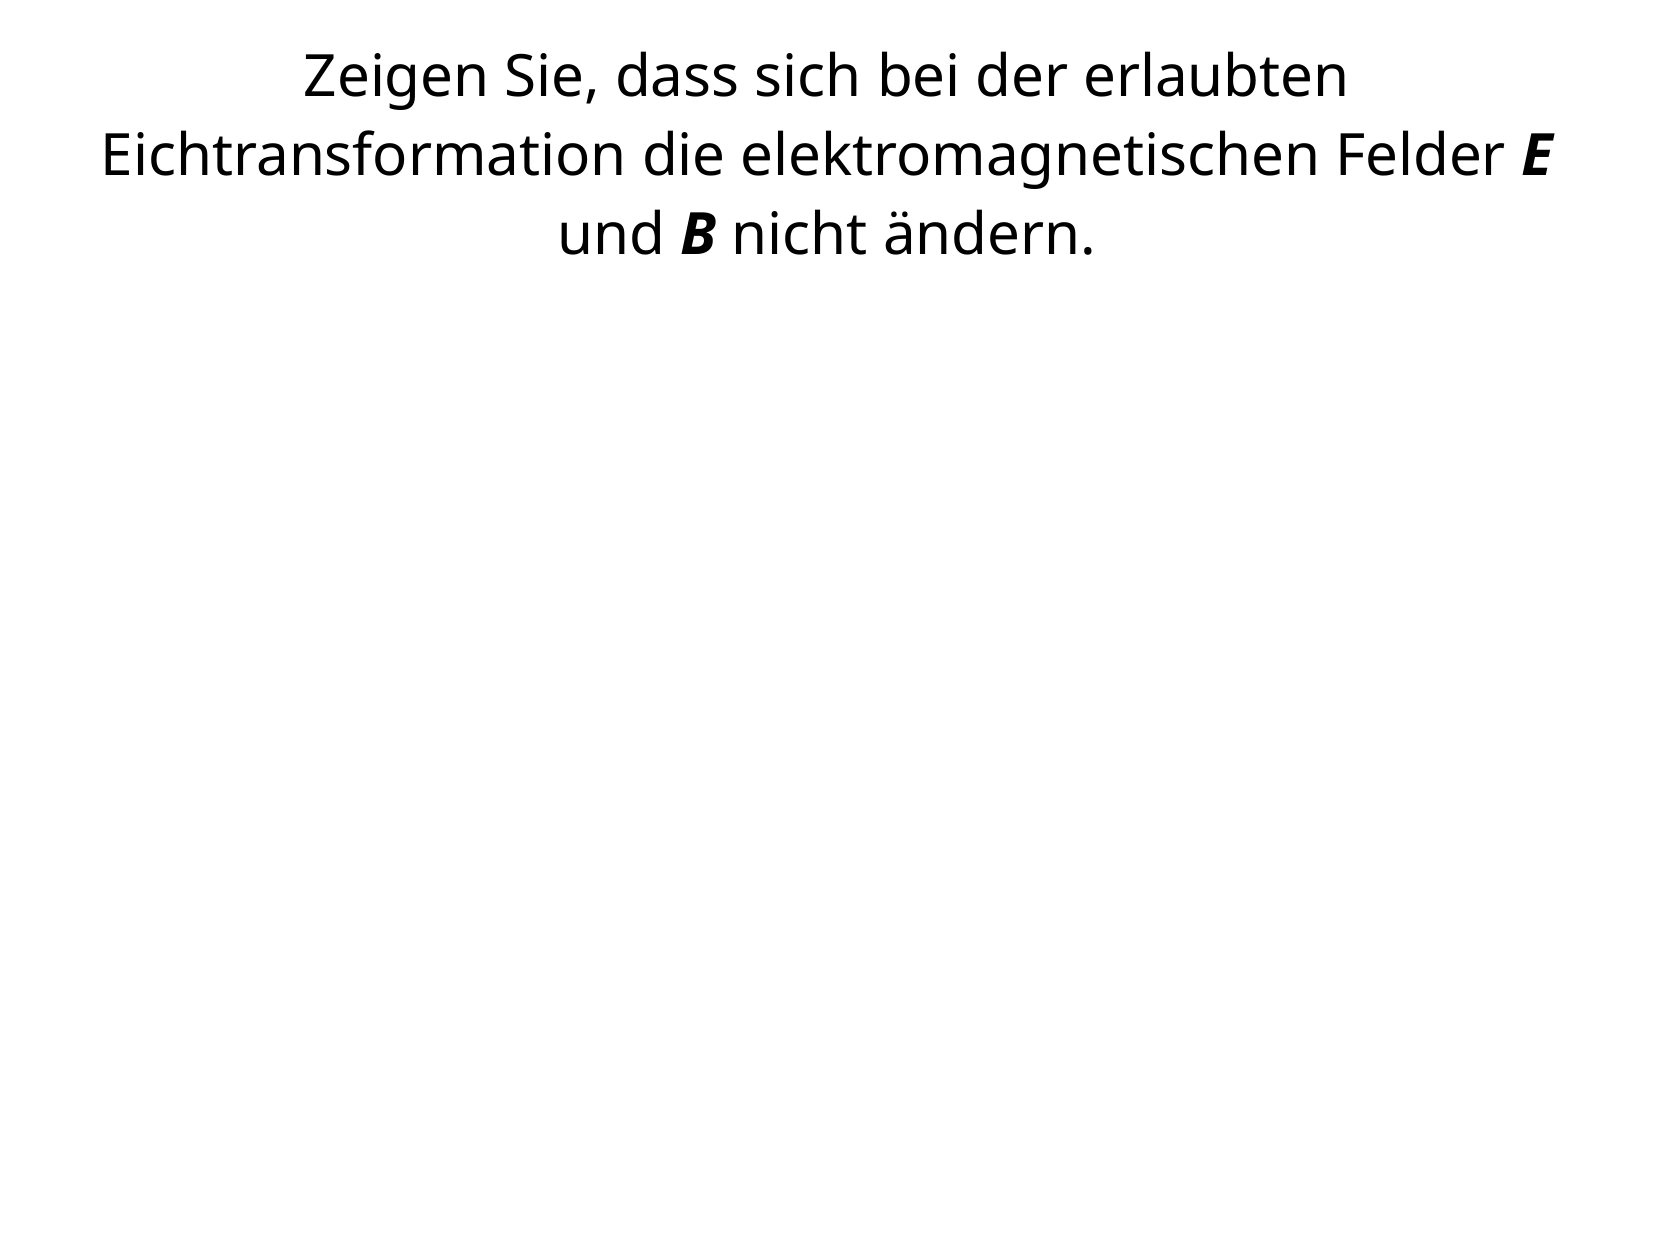

# Zeigen Sie, dass sich bei der erlaubten Eichtransformation die elektromagnetischen Felder E und B nicht ändern.